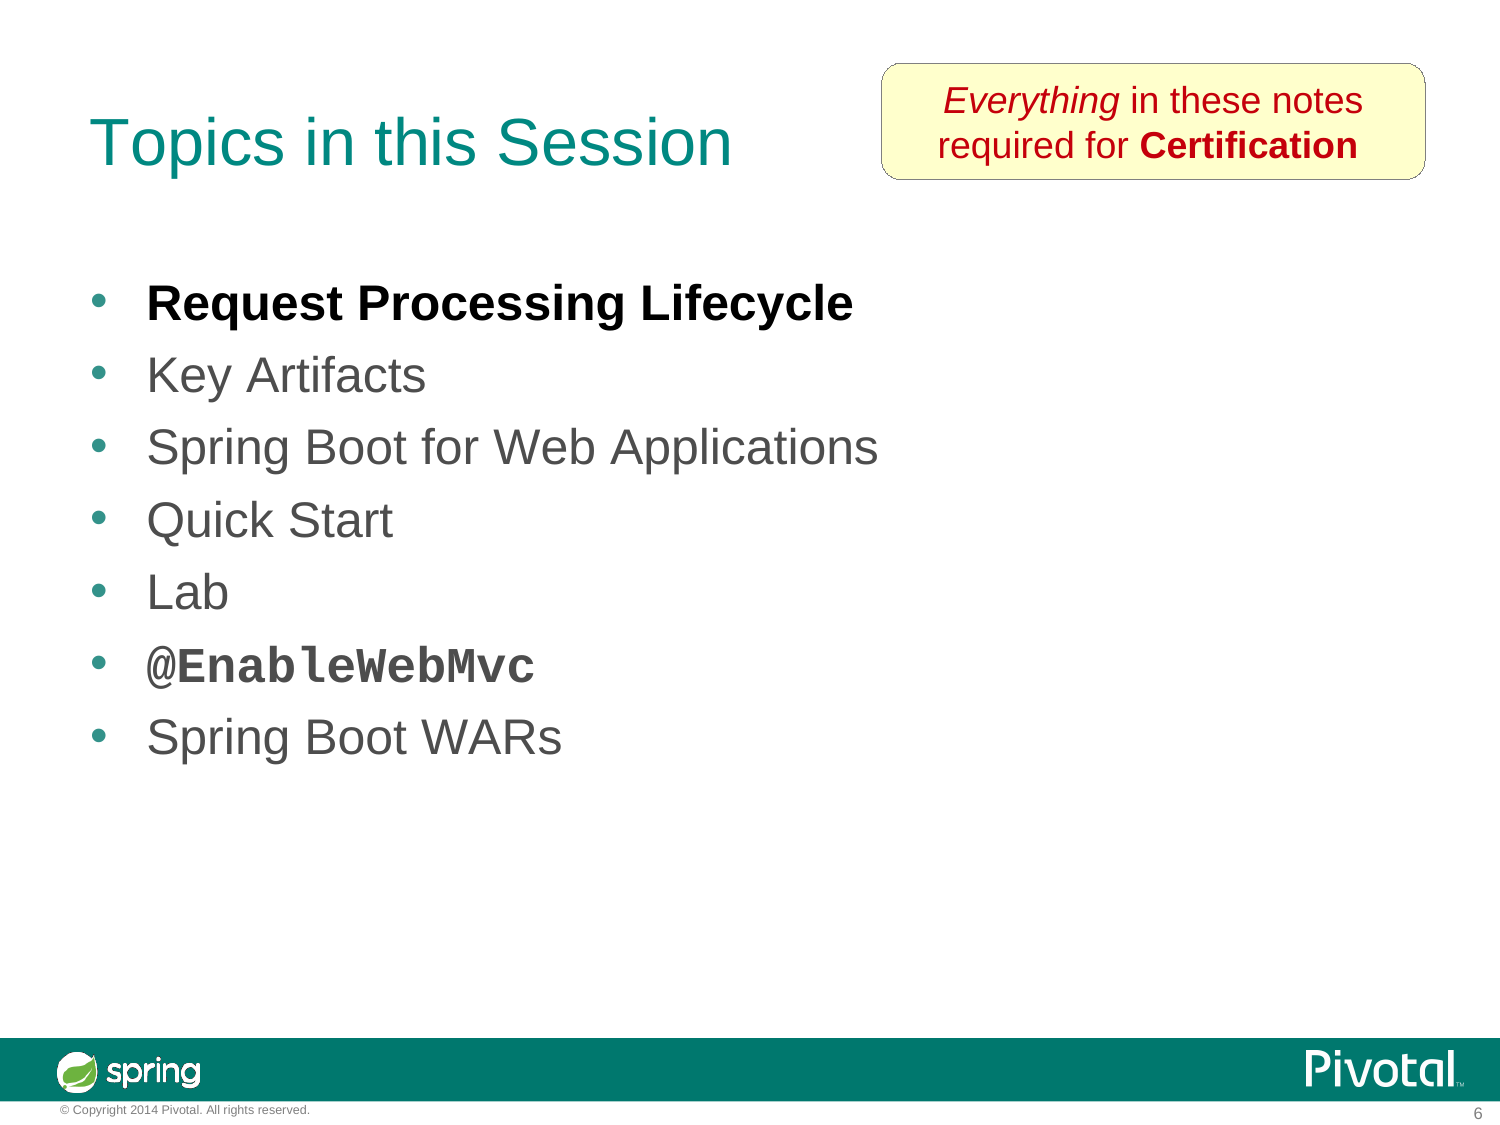

# Topics in this Session
Everything in these notes required for Certification
Request Processing Lifecycle
Key Artifacts
Spring Boot for Web Applications
Quick Start
Lab
@EnableWebMvc
Spring Boot WARs